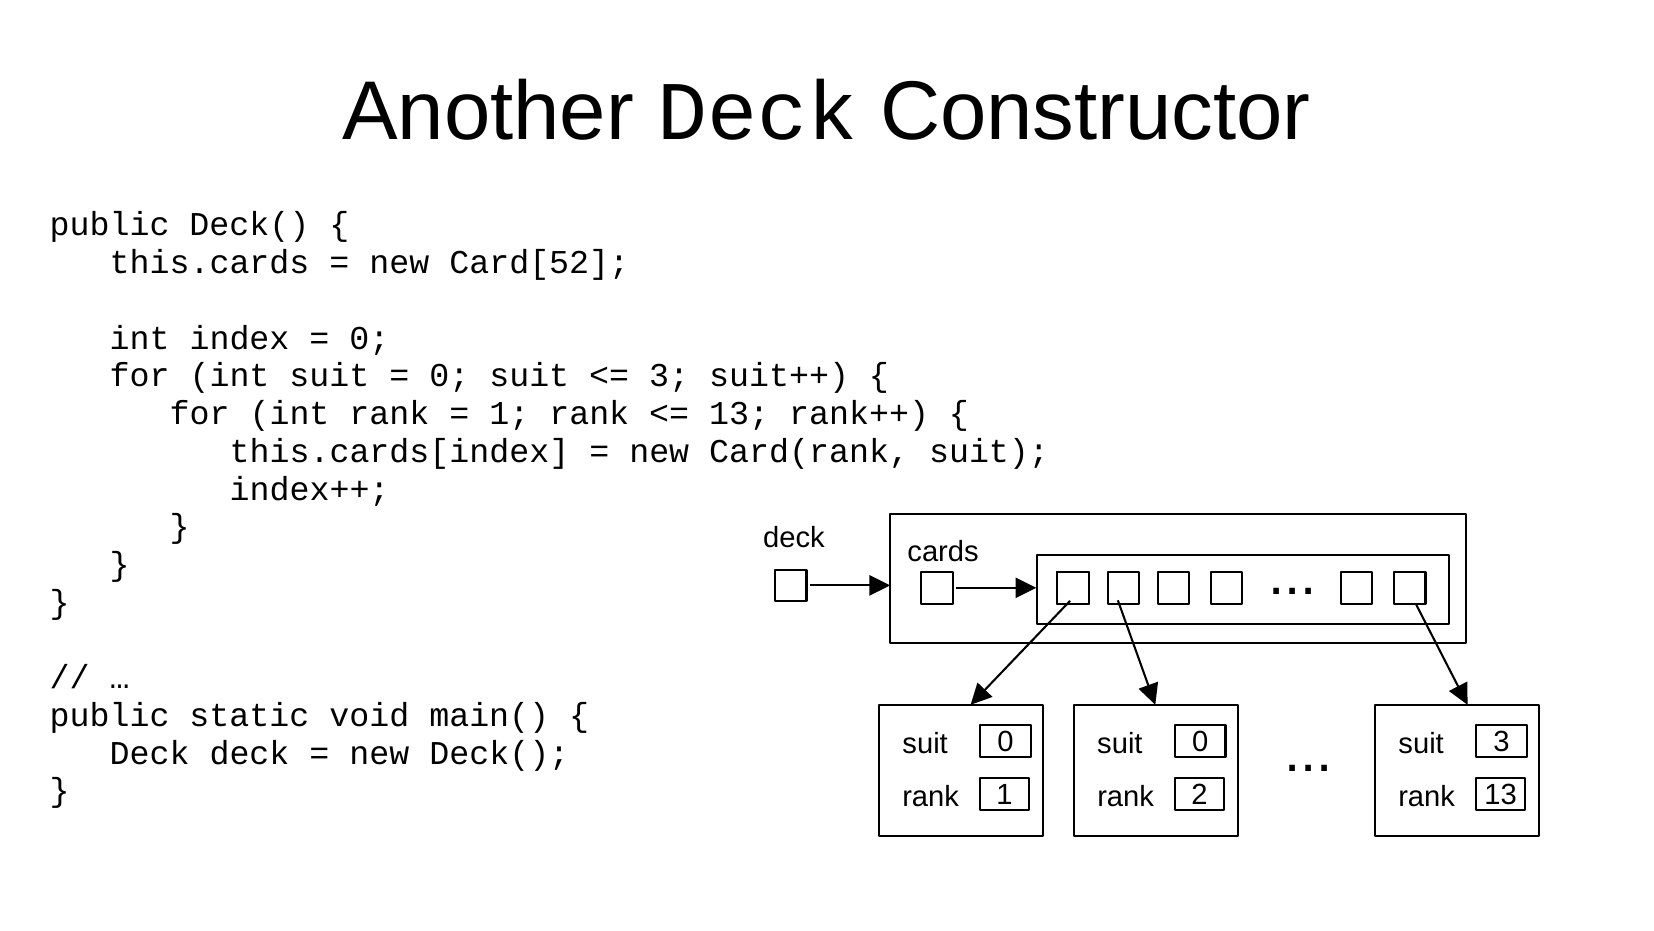

# Another Deck Constructor
public Deck() {
 this.cards = new Card[52];
 int index = 0;
 for (int suit = 0; suit <= 3; suit++) {
 for (int rank = 1; rank <= 13; rank++) {
 this.cards[index] = new Card(rank, suit);
 index++;
 }
 }
}
// …
public static void main() {
 Deck deck = new Deck();
}
deck
cards
...
...
suit
suit
suit
0
0
3
rank
rank
rank
1
2
13